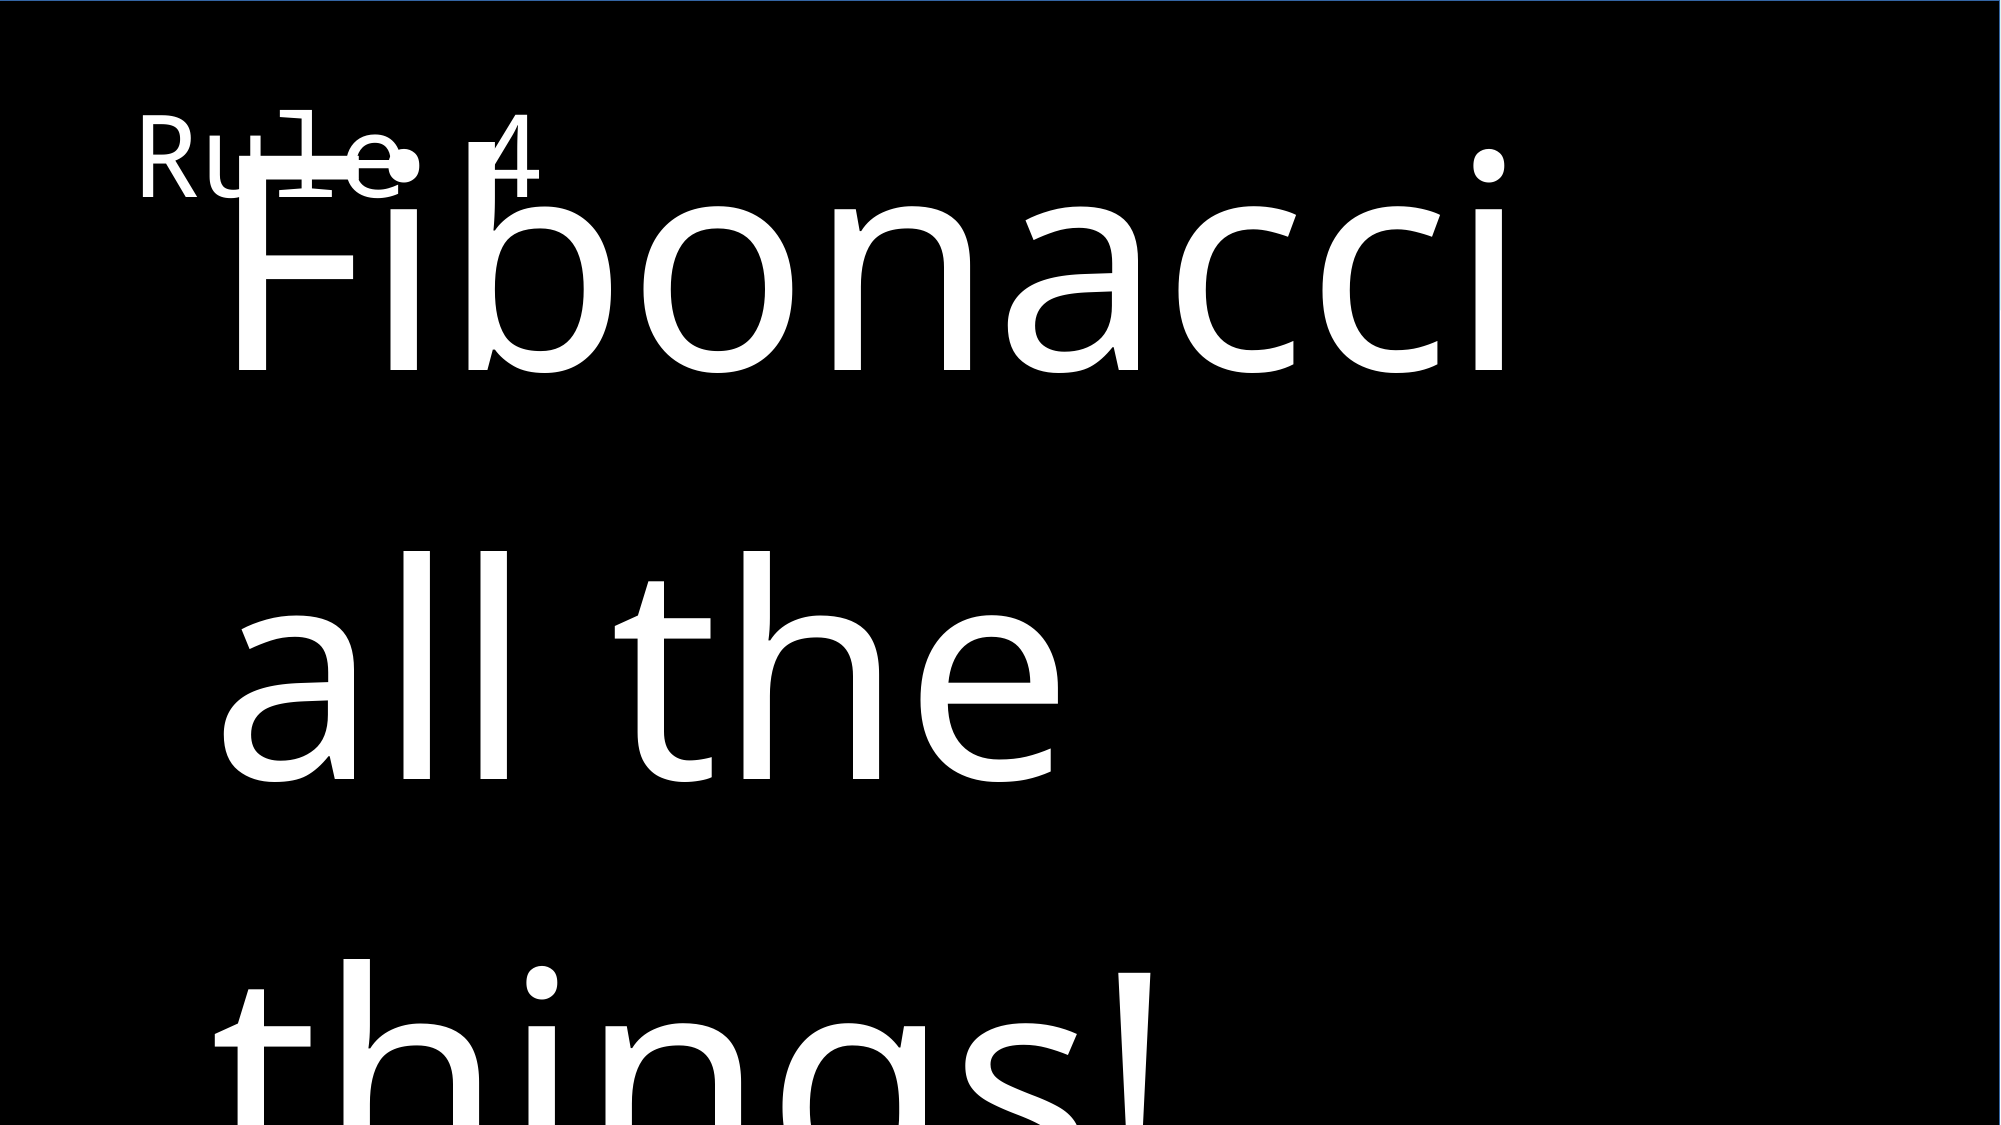

Fibonacci
all the things!
# Rule 4